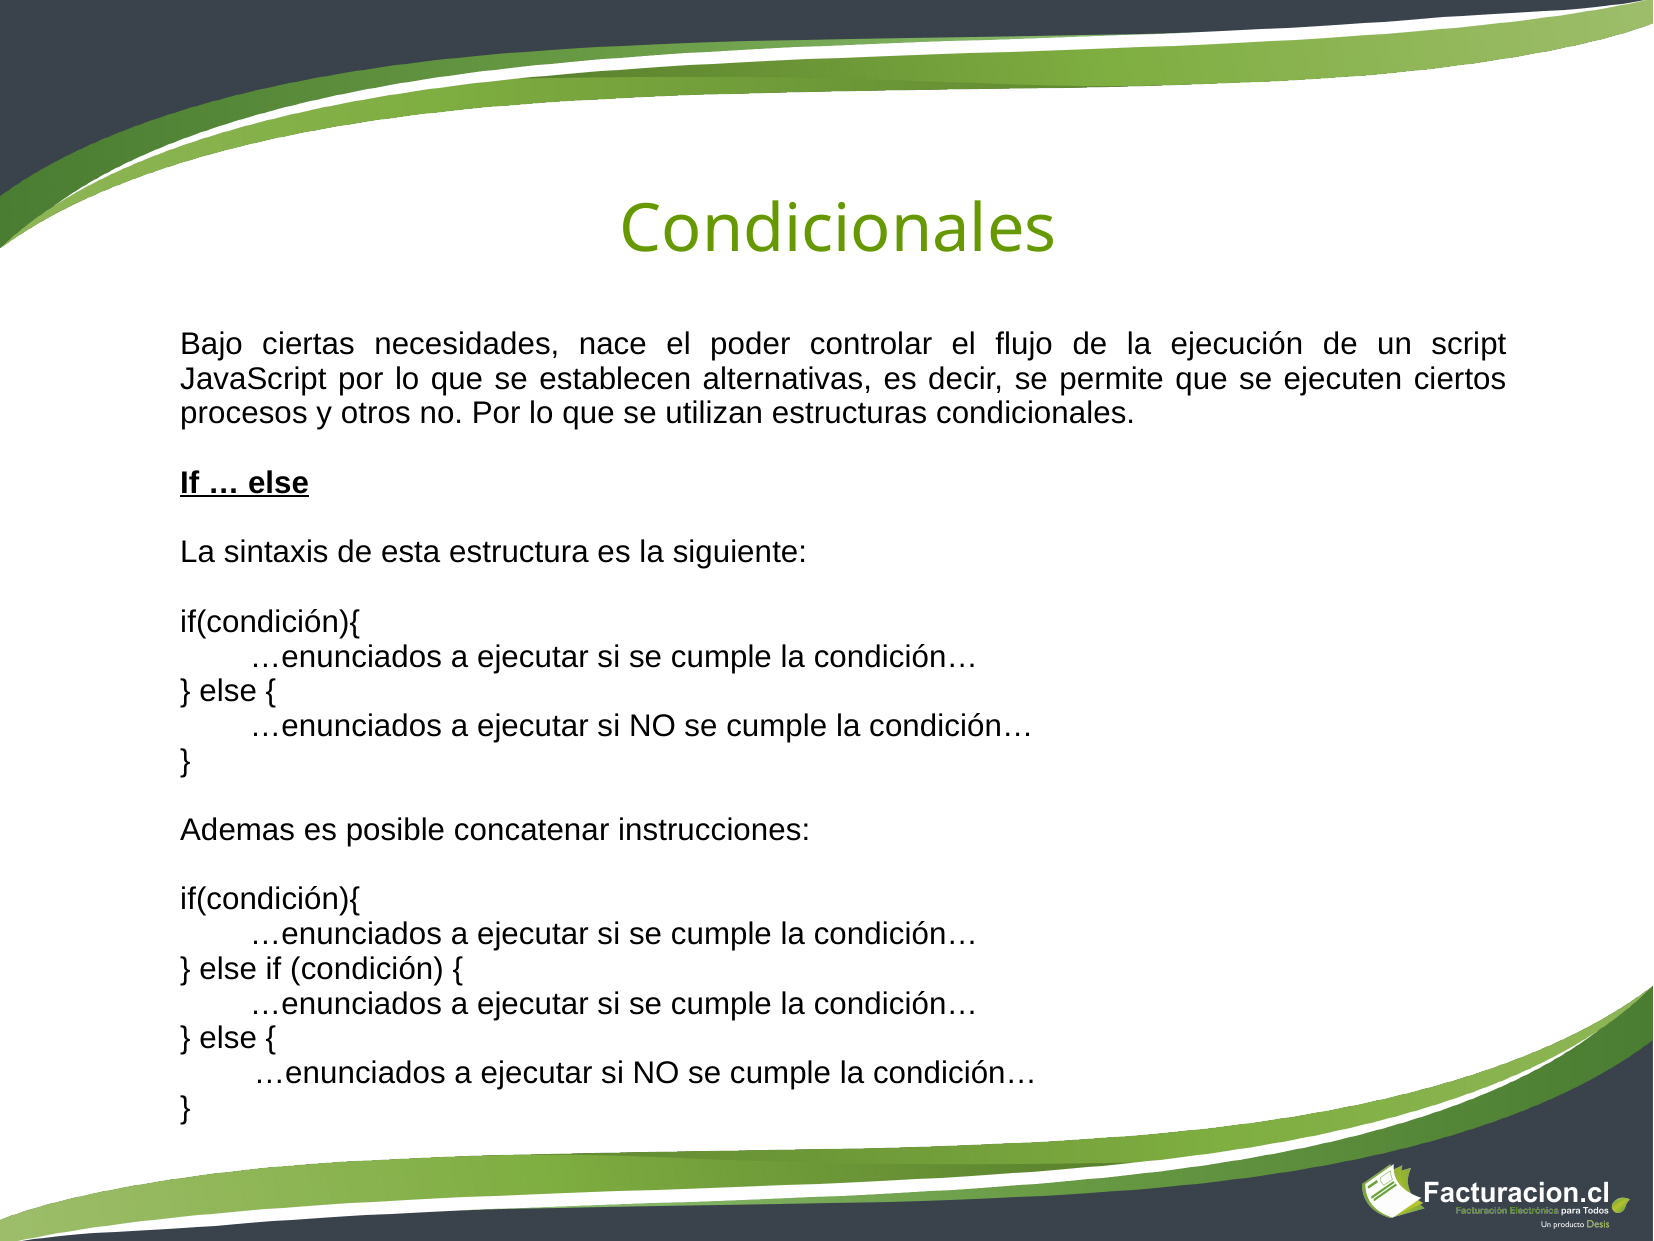

Condicionales
Bajo ciertas necesidades, nace el poder controlar el flujo de la ejecución de un script JavaScript por lo que se establecen alternativas, es decir, se permite que se ejecuten ciertos procesos y otros no. Por lo que se utilizan estructuras condicionales.
If … else
La sintaxis de esta estructura es la siguiente:
if(condición){
 …enunciados a ejecutar si se cumple la condición…
} else {
 …enunciados a ejecutar si NO se cumple la condición…
}
Ademas es posible concatenar instrucciones:
if(condición){
 …enunciados a ejecutar si se cumple la condición…
} else if (condición) {
 …enunciados a ejecutar si se cumple la condición…
} else {
	…enunciados a ejecutar si NO se cumple la condición…
}